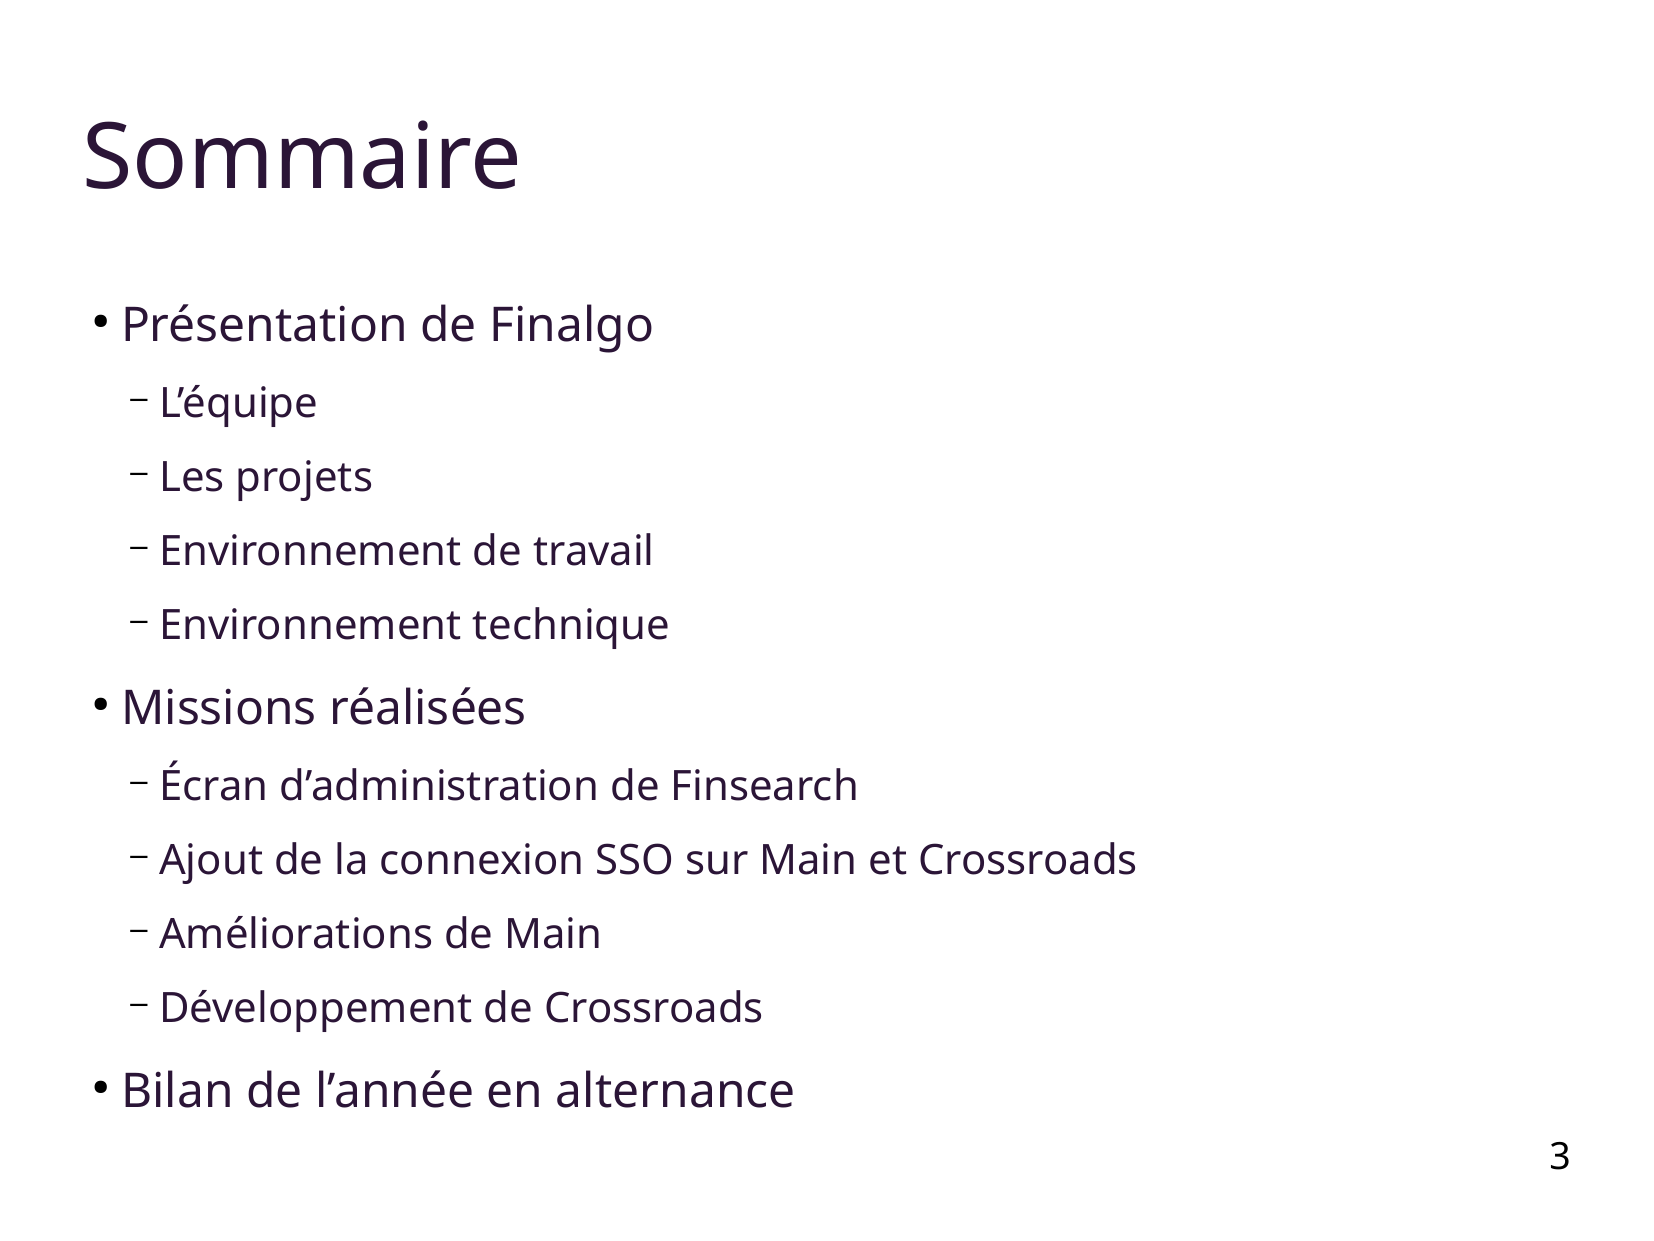

# Sommaire
Présentation de Finalgo
L’équipe
Les projets
Environnement de travail
Environnement technique
Missions réalisées
Écran d’administration de Finsearch
Ajout de la connexion SSO sur Main et Crossroads
Améliorations de Main
Développement de Crossroads
Bilan de l’année en alternance
3